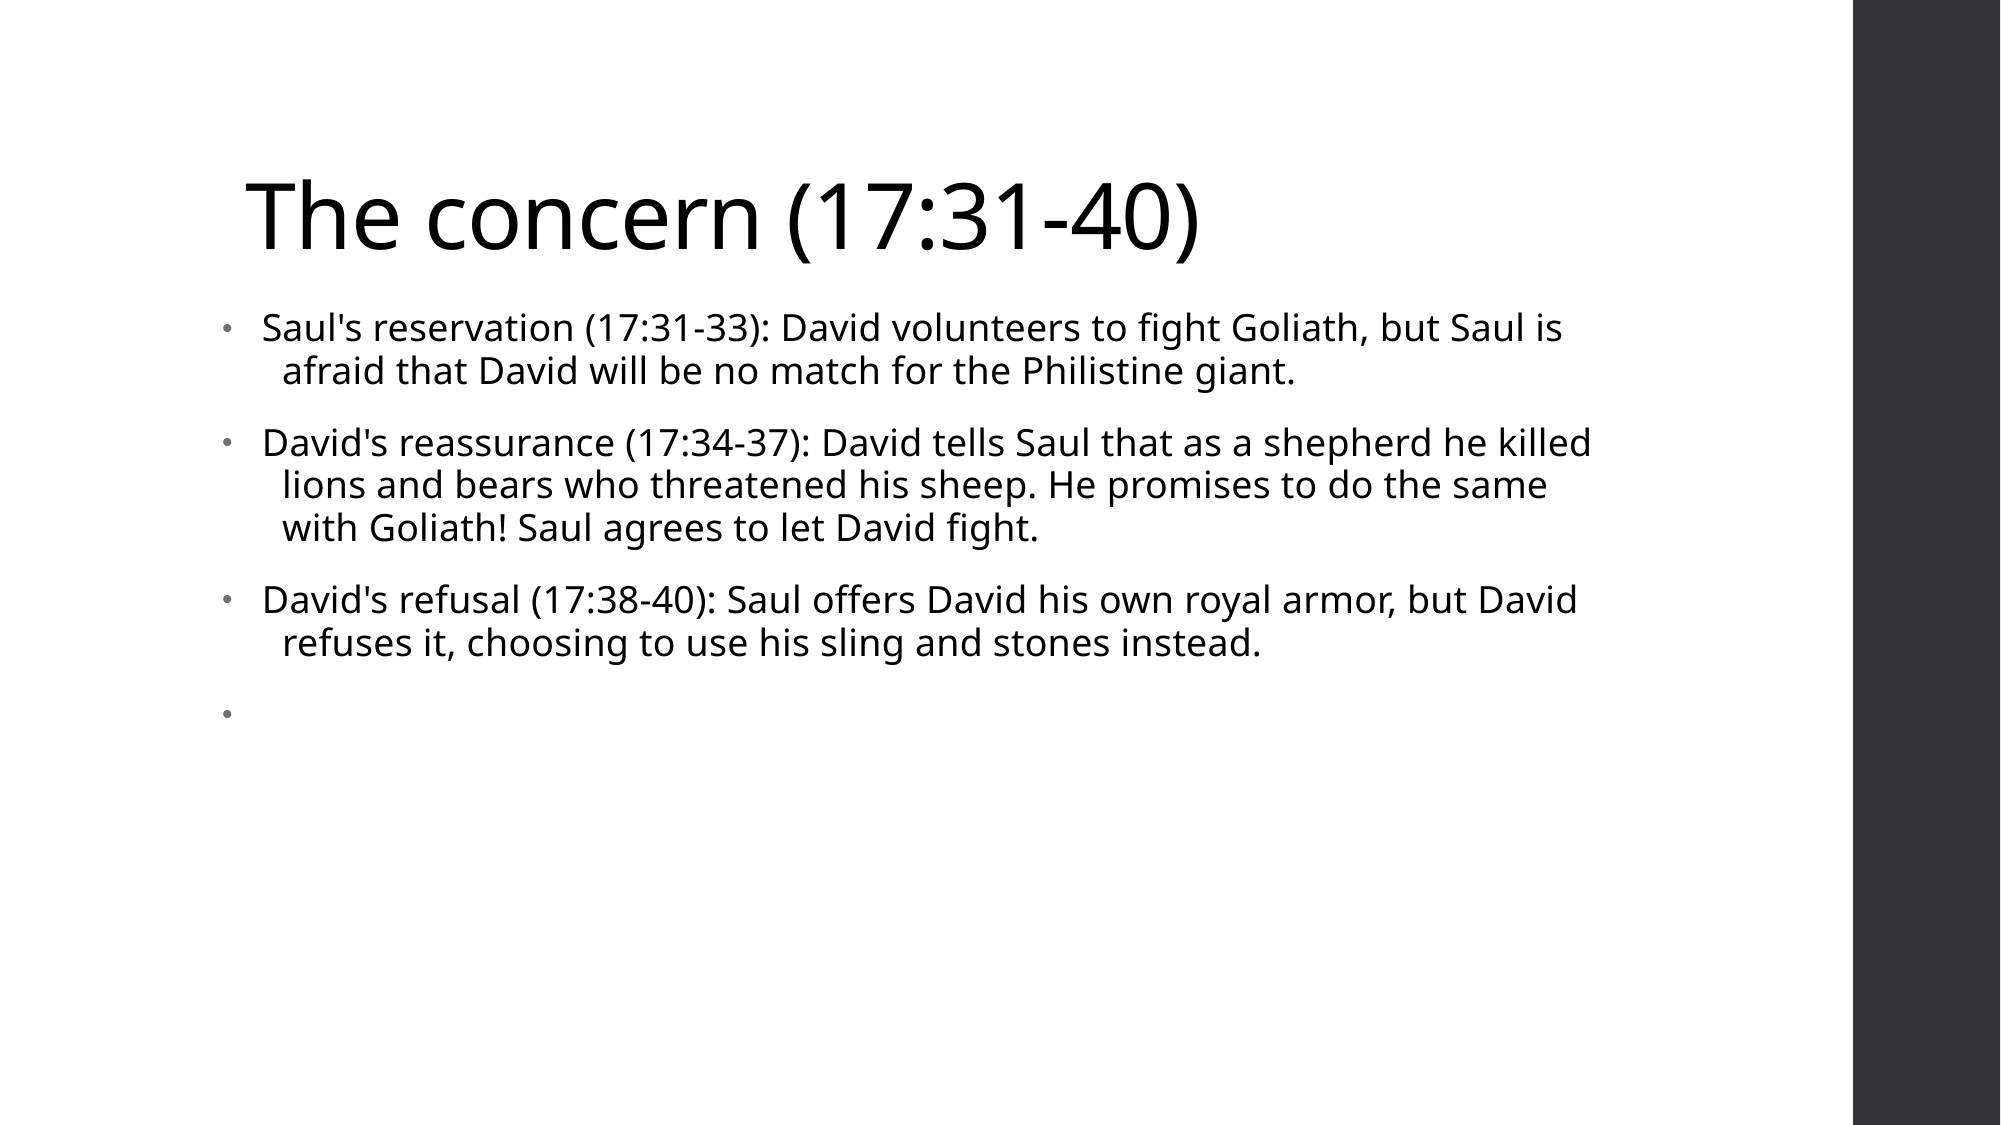

# The concern (17:31-40)
 Saul's reservation (17:31-33): David volunteers to fight Goliath, but Saul is afraid that David will be no match for the Philistine giant.
 David's reassurance (17:34-37): David tells Saul that as a shepherd he killed lions and bears who threatened his sheep. He promises to do the same with Goliath! Saul agrees to let David fight.
 David's refusal (17:38-40): Saul offers David his own royal armor, but David refuses it, choosing to use his sling and stones instead.